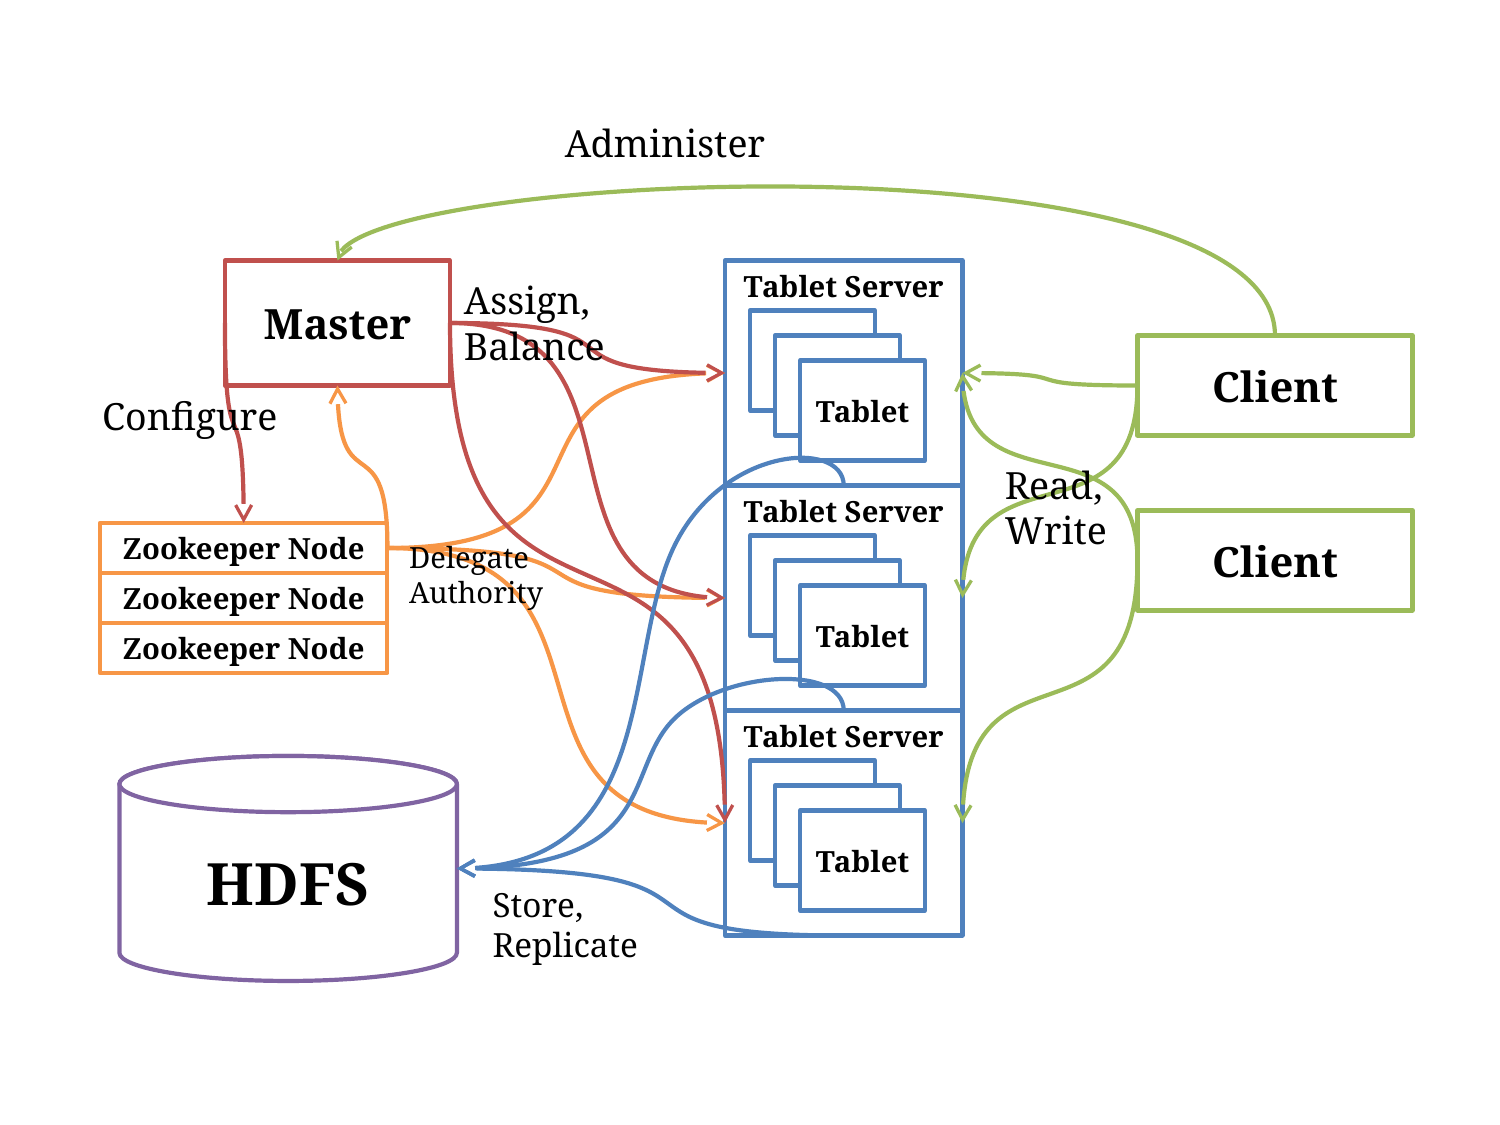

Administer
Master
Tablet Server
Tablet
Assign,
Balance
Client
Configure
Read,
Write
Tablet Server
Tablet
Client
Zookeeper Node
Delegate
Authority
Zookeeper Node
Zookeeper Node
Tablet Server
Tablet
HDFS
Store,
Replicate